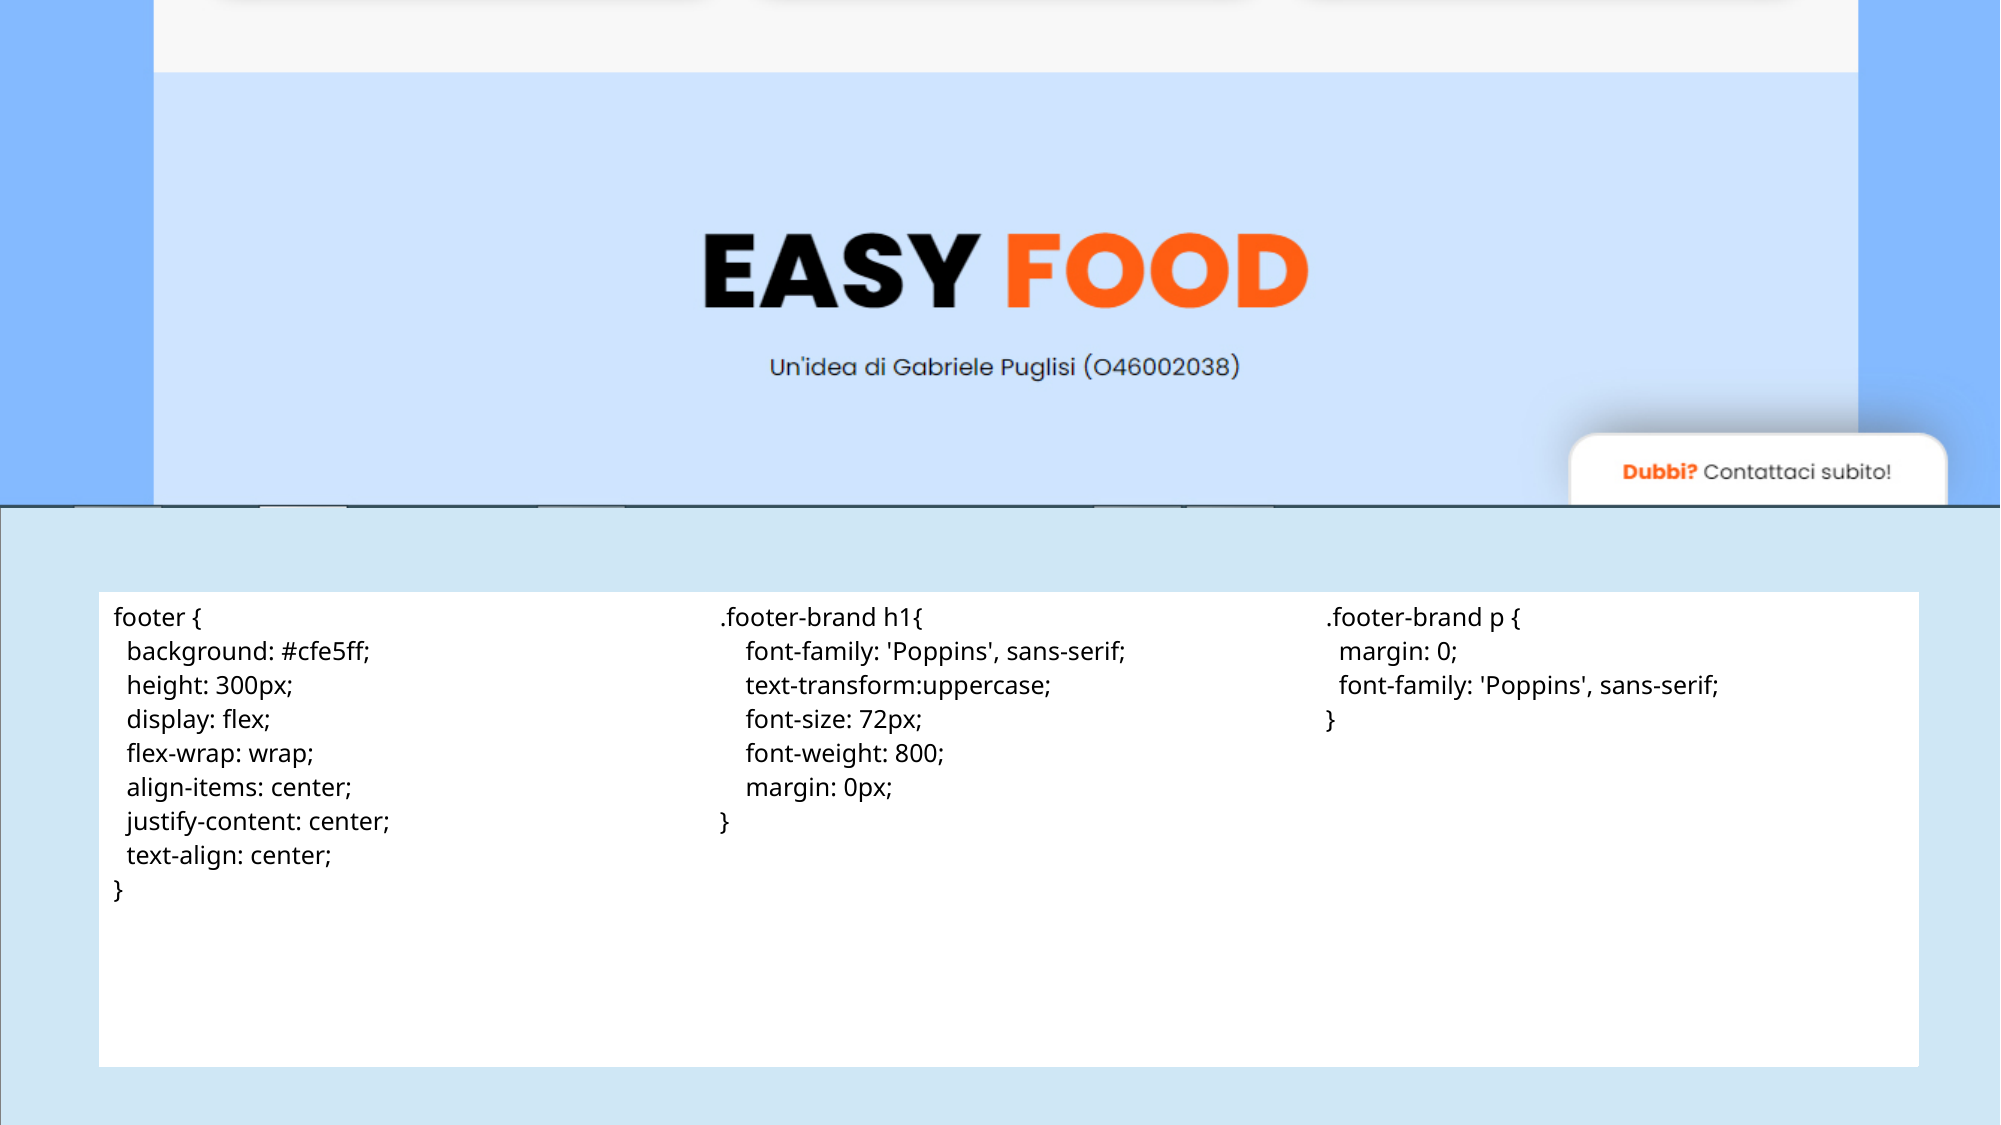

| footer { background: #cfe5ff; height: 300px; display: flex; flex-wrap: wrap; align-items: center; justify-content: center; text-align: center; } | .footer-brand h1{ font-family: 'Poppins', sans-serif; text-transform:uppercase; font-size: 72px; font-weight: 800; margin: 0px; } | .footer-brand p { margin: 0; font-family: 'Poppins', sans-serif; } |
| --- | --- | --- |